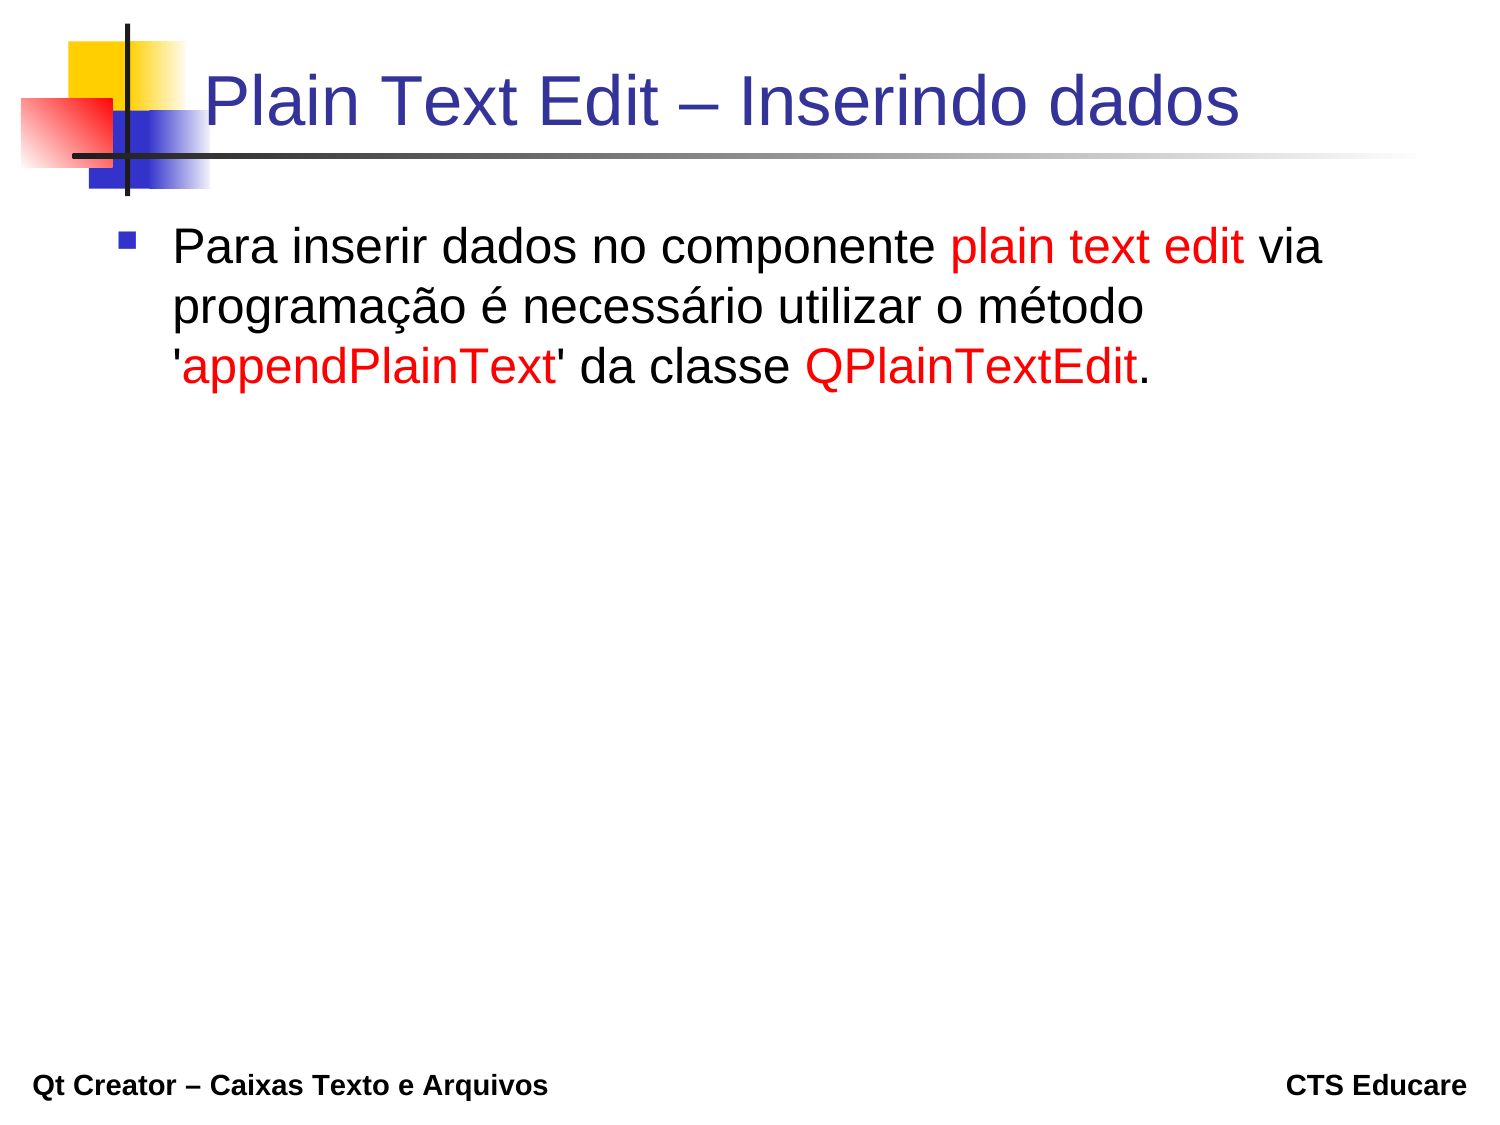

# Plain Text Edit – Inserindo dados
Para inserir dados no componente plain text edit via programação é necessário utilizar o método 'appendPlainText' da classe QPlainTextEdit.